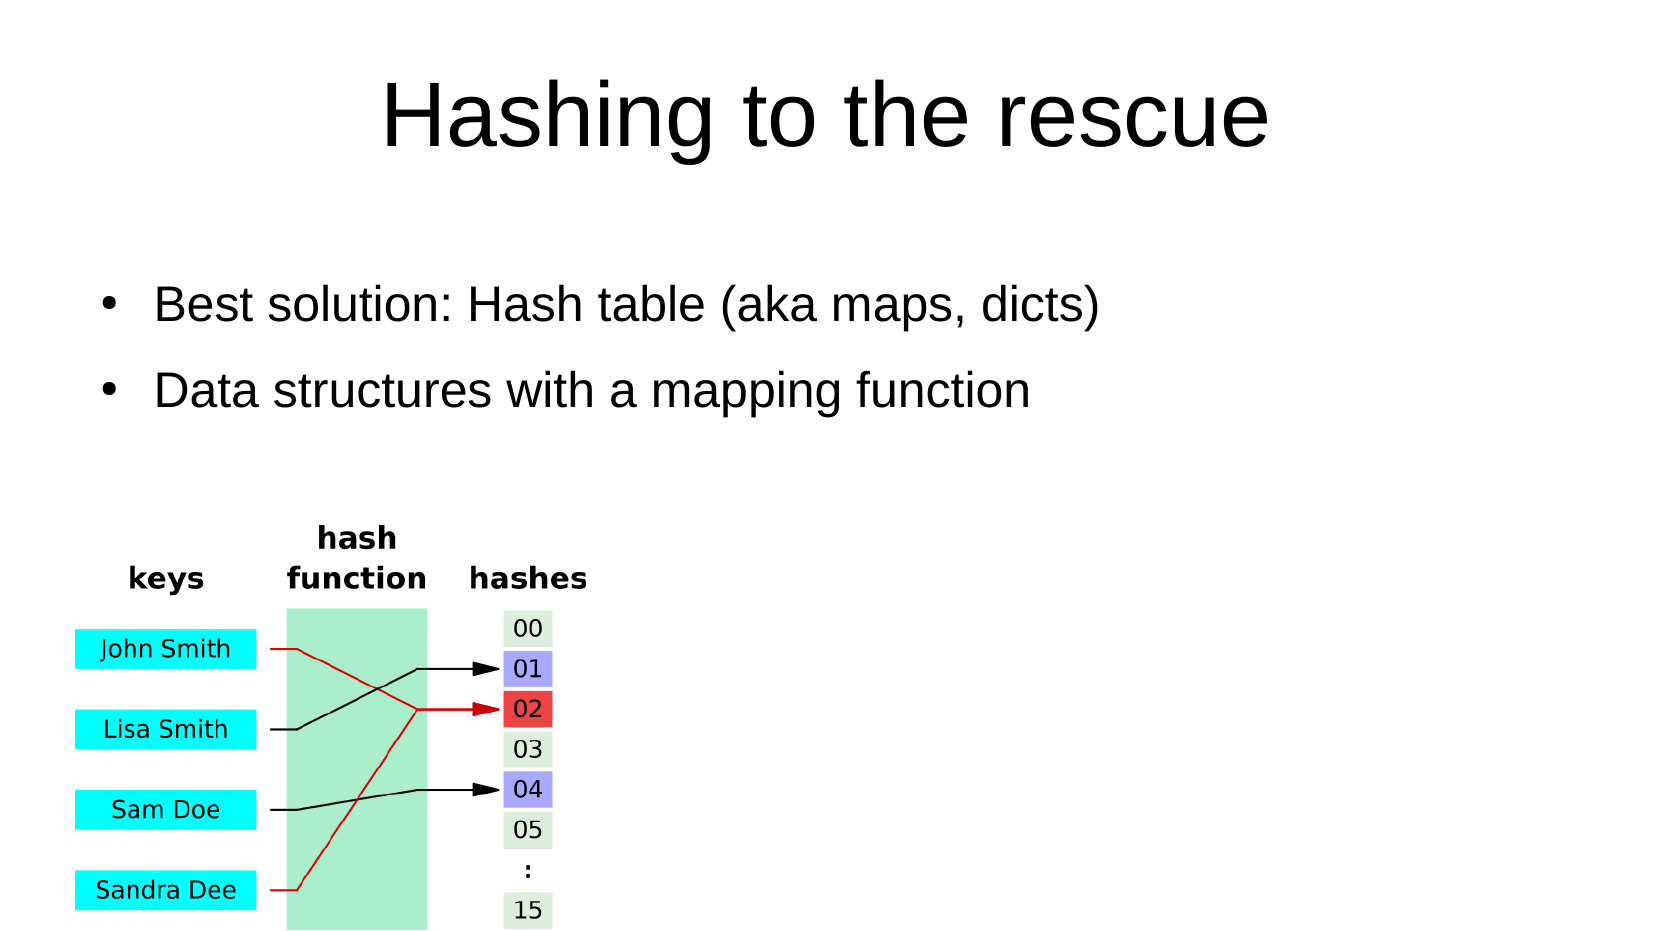

# Hashing to the rescue
Best solution: Hash table (aka maps, dicts)
Data structures with a mapping function